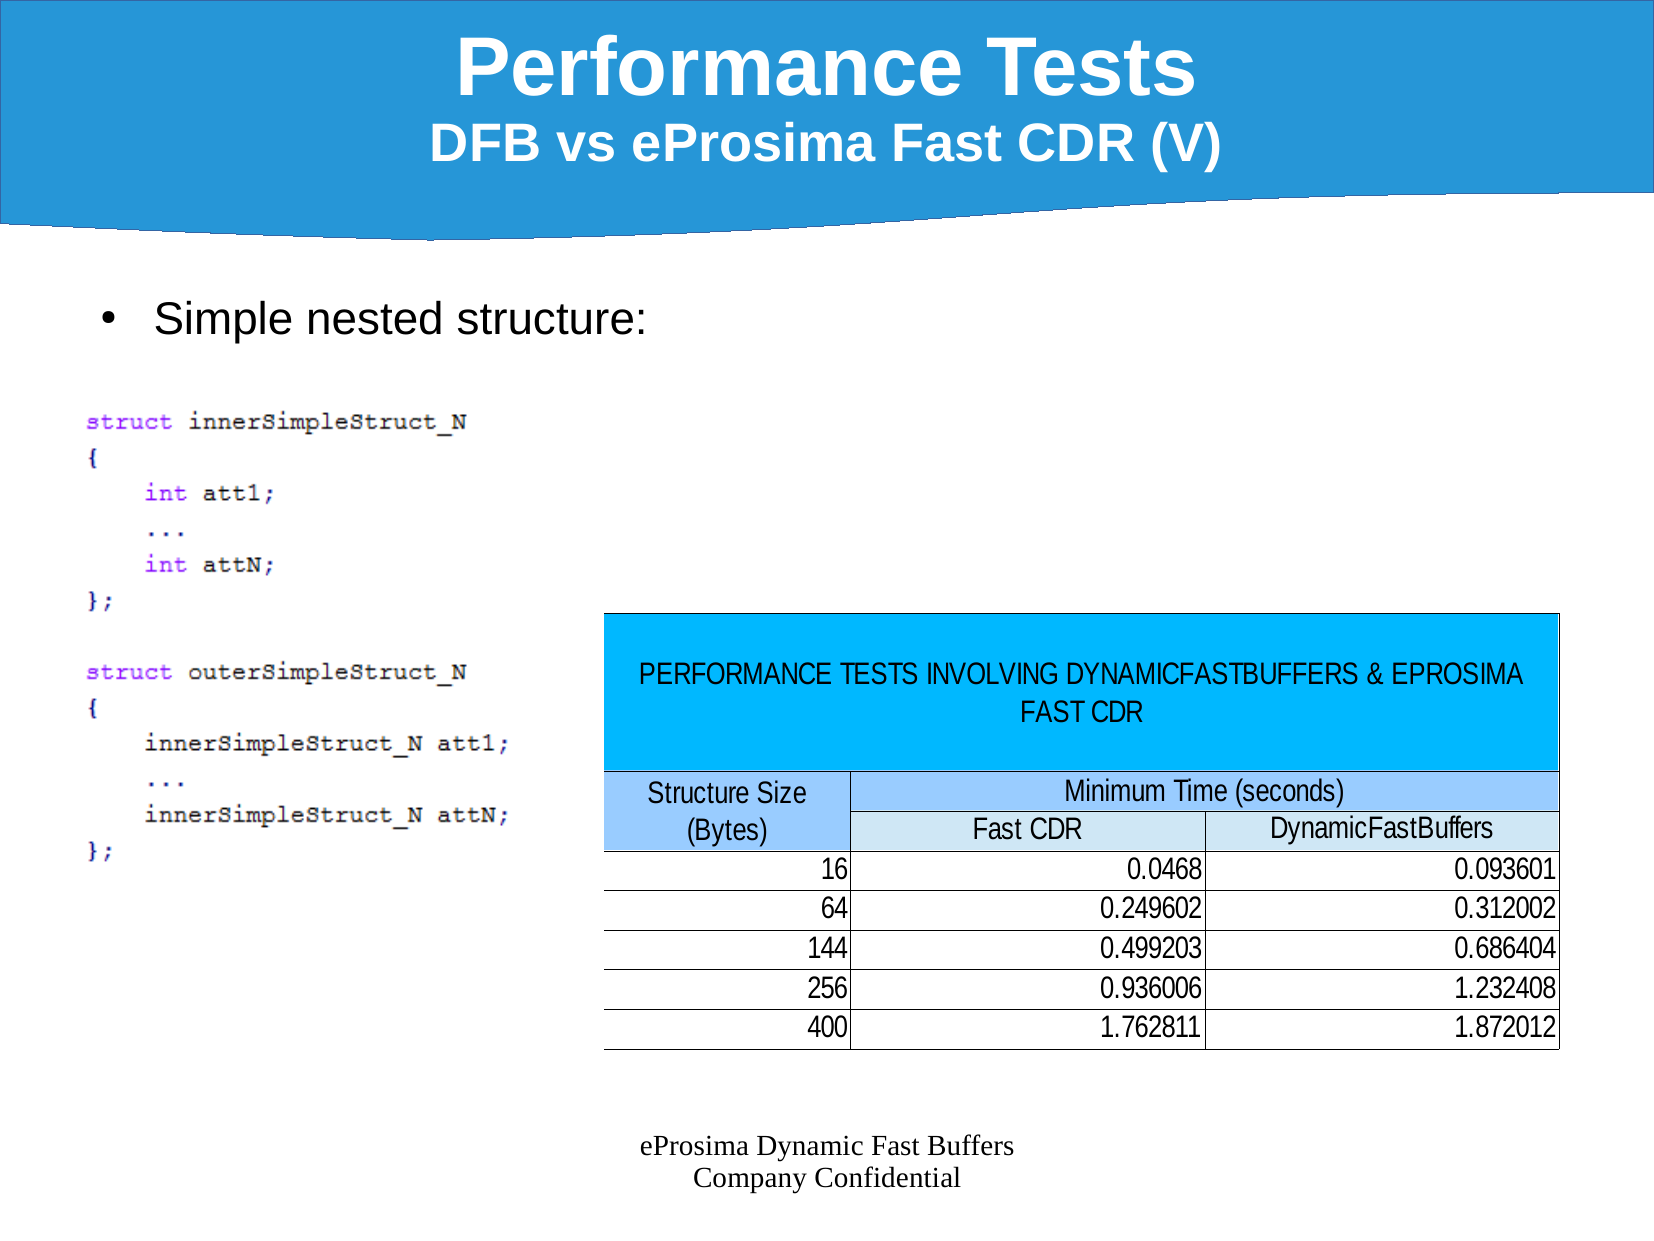

Performance Tests
DFB vs eProsima Fast CDR (V)
# Simple nested structure:
eProsima Dynamic Fast Buffers